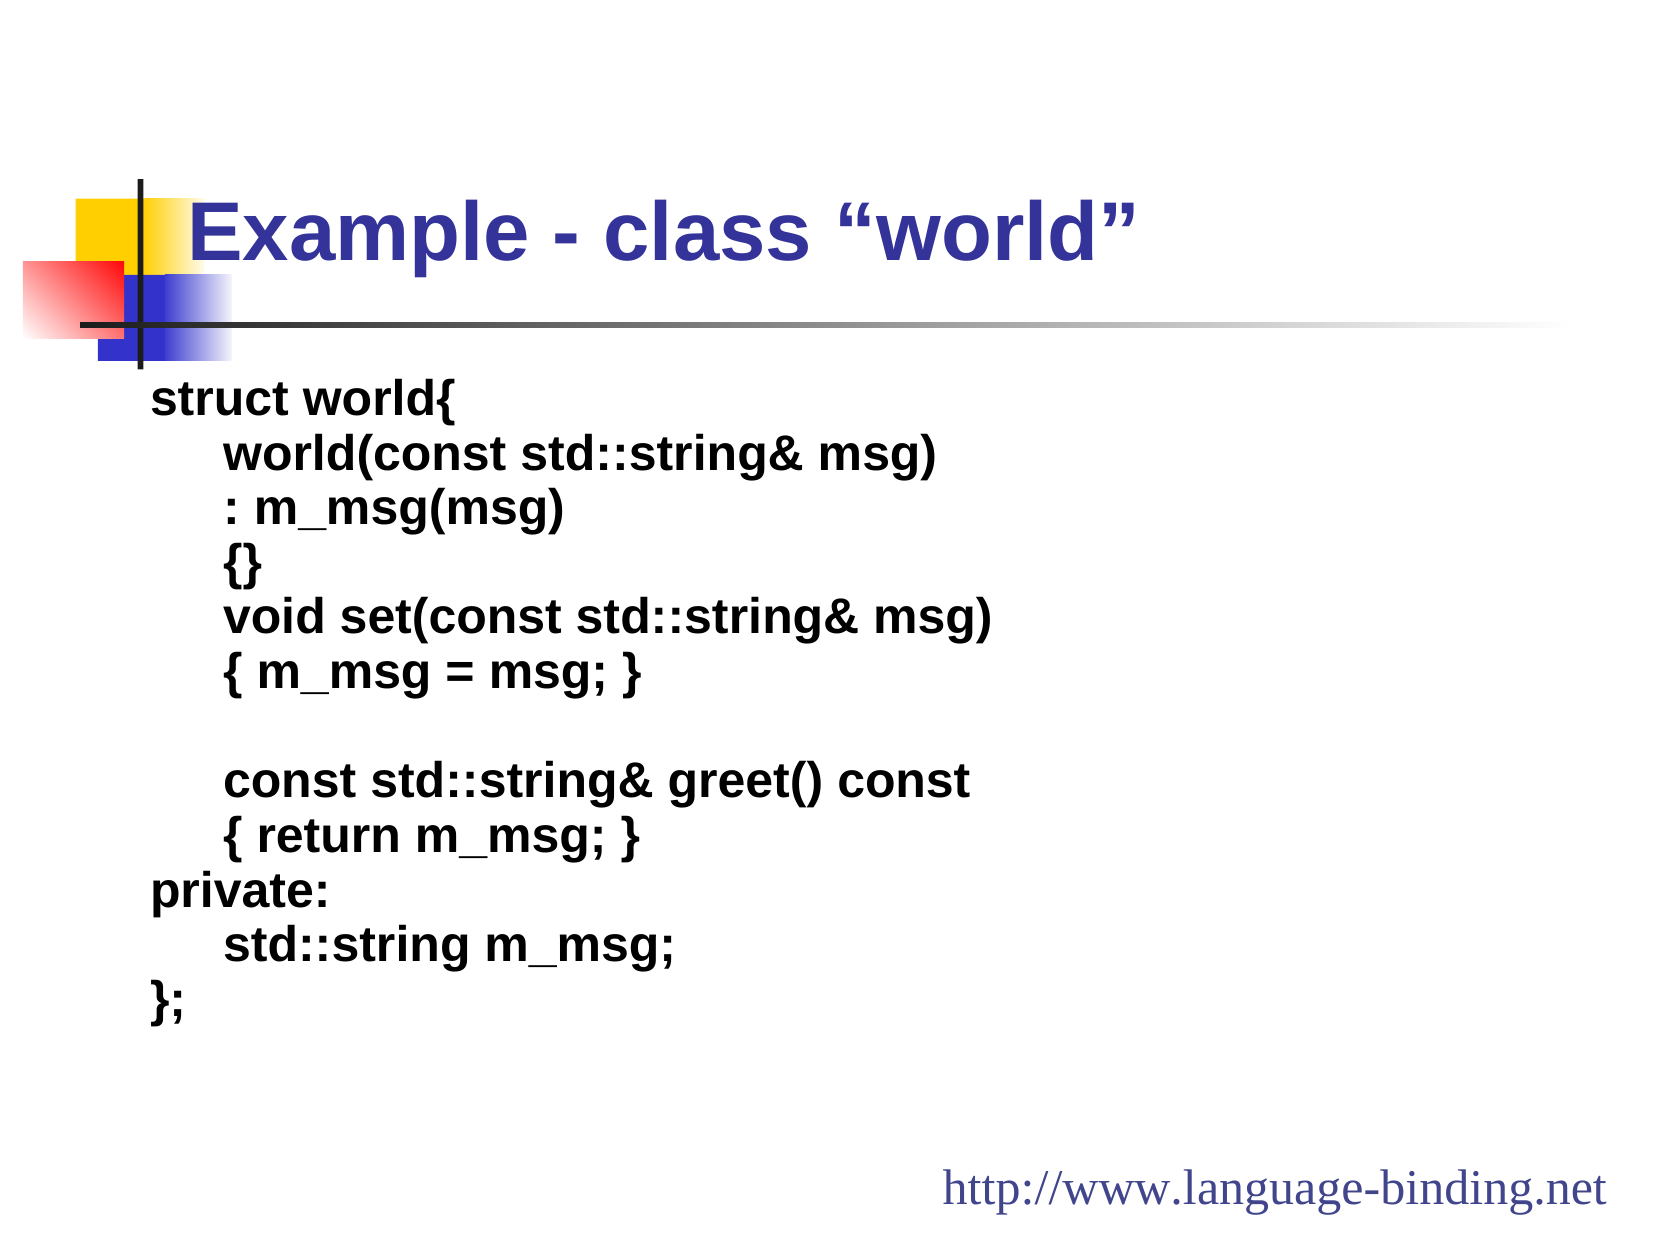

# Example - class “world”
struct world{
	world(const std::string& msg)
	: m_msg(msg)
	{}
	void set(const std::string& msg)
	{ m_msg = msg; }
	const std::string& greet() const
	{ return m_msg; }
private:
	std::string m_msg;
};
http://www.language-binding.net